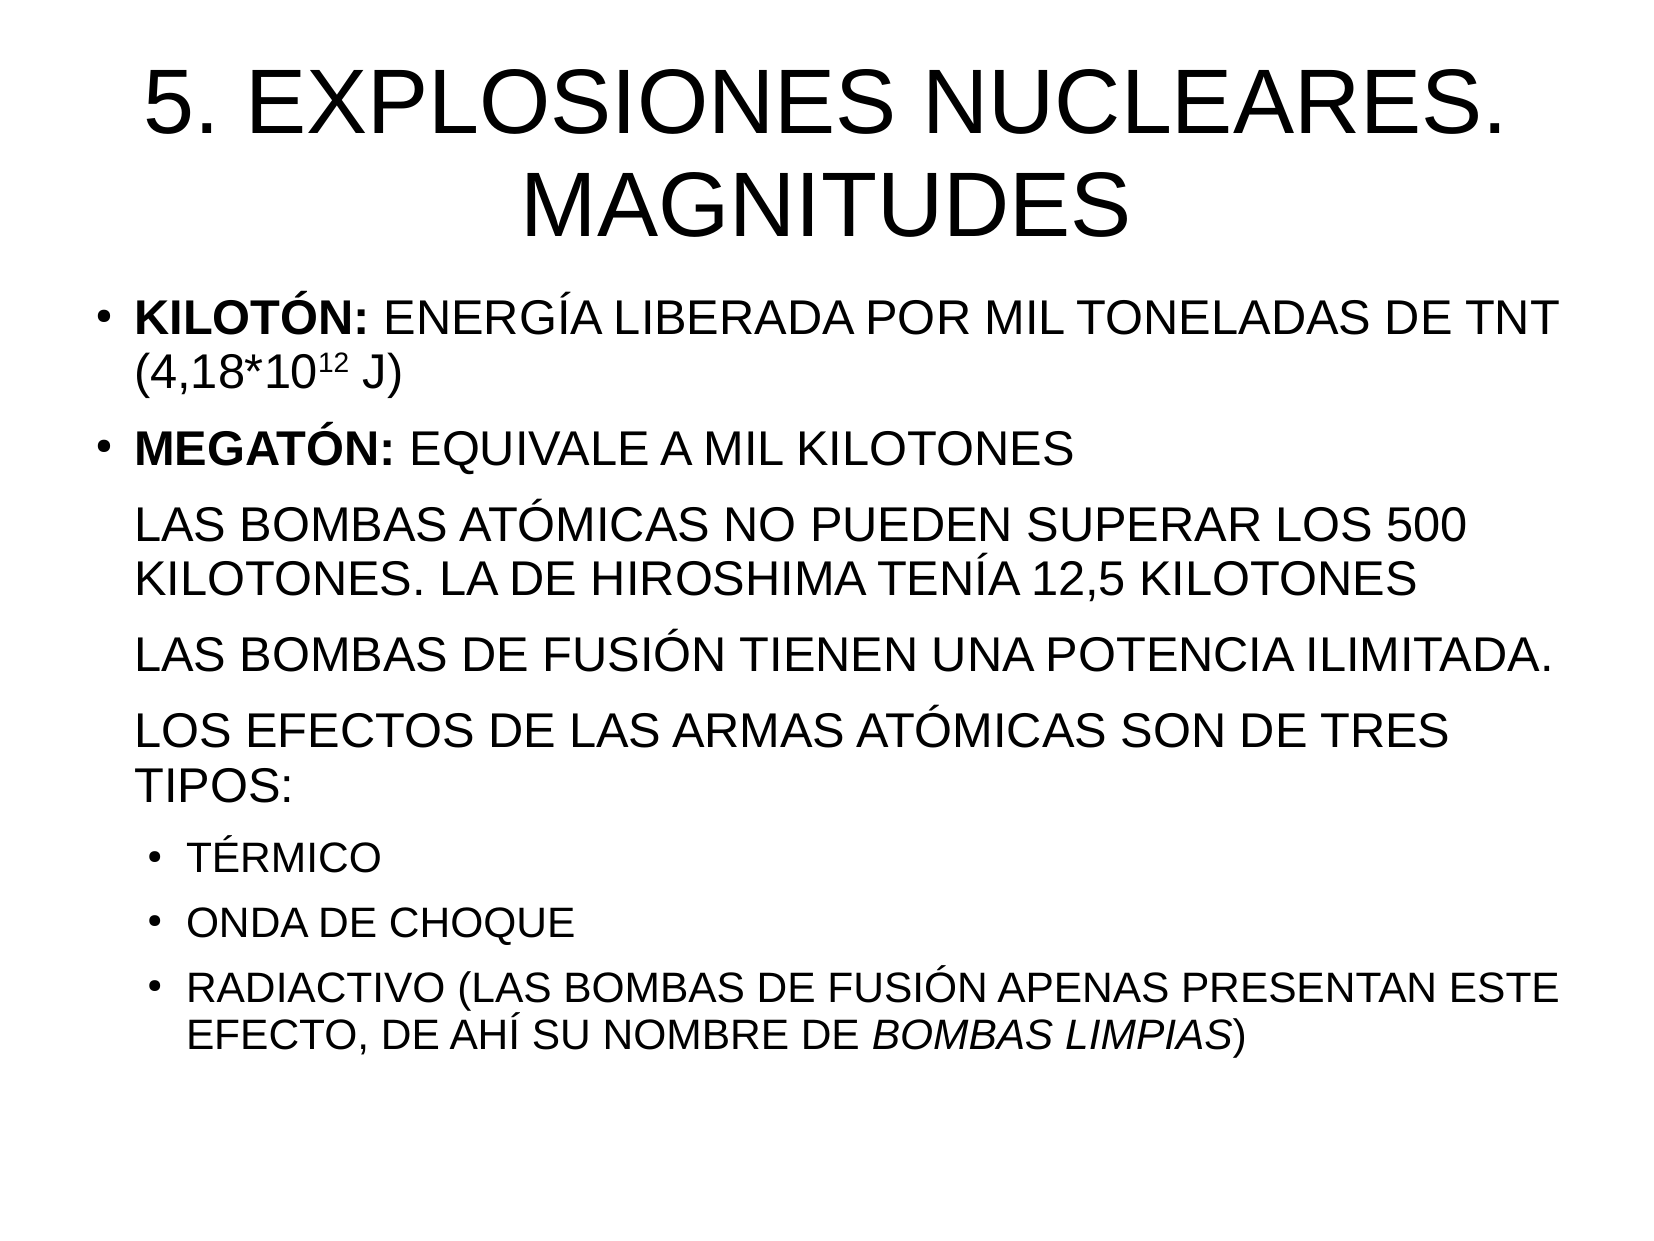

# 5. EXPLOSIONES NUCLEARES. MAGNITUDES
KILOTÓN: ENERGÍA LIBERADA POR MIL TONELADAS DE TNT (4,18*1012 J)
MEGATÓN: EQUIVALE A MIL KILOTONES
LAS BOMBAS ATÓMICAS NO PUEDEN SUPERAR LOS 500 KILOTONES. LA DE HIROSHIMA TENÍA 12,5 KILOTONES
LAS BOMBAS DE FUSIÓN TIENEN UNA POTENCIA ILIMITADA.
LOS EFECTOS DE LAS ARMAS ATÓMICAS SON DE TRES TIPOS:
TÉRMICO
ONDA DE CHOQUE
RADIACTIVO (LAS BOMBAS DE FUSIÓN APENAS PRESENTAN ESTE EFECTO, DE AHÍ SU NOMBRE DE BOMBAS LIMPIAS)